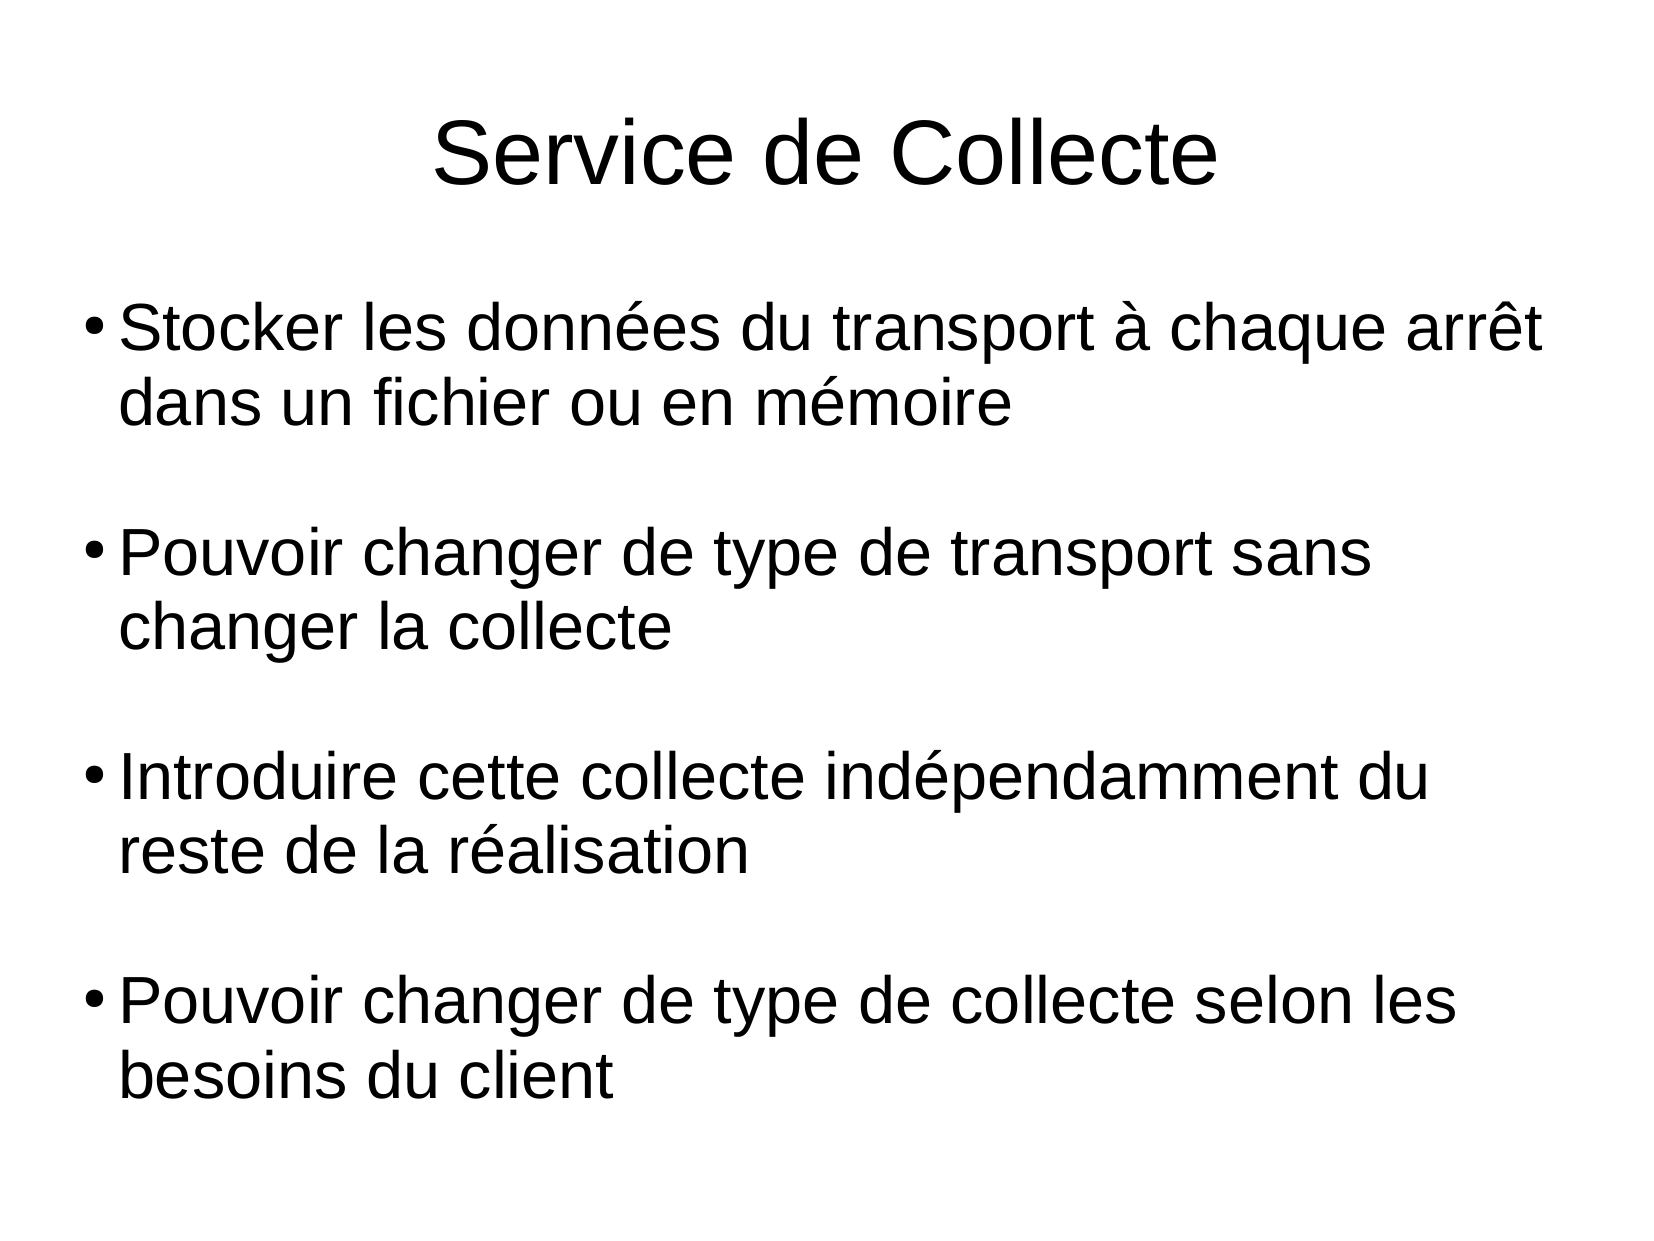

# Service de Collecte
Stocker les données du transport à chaque arrêt dans un fichier ou en mémoire
Pouvoir changer de type de transport sans changer la collecte
Introduire cette collecte indépendamment du reste de la réalisation
Pouvoir changer de type de collecte selon les besoins du client